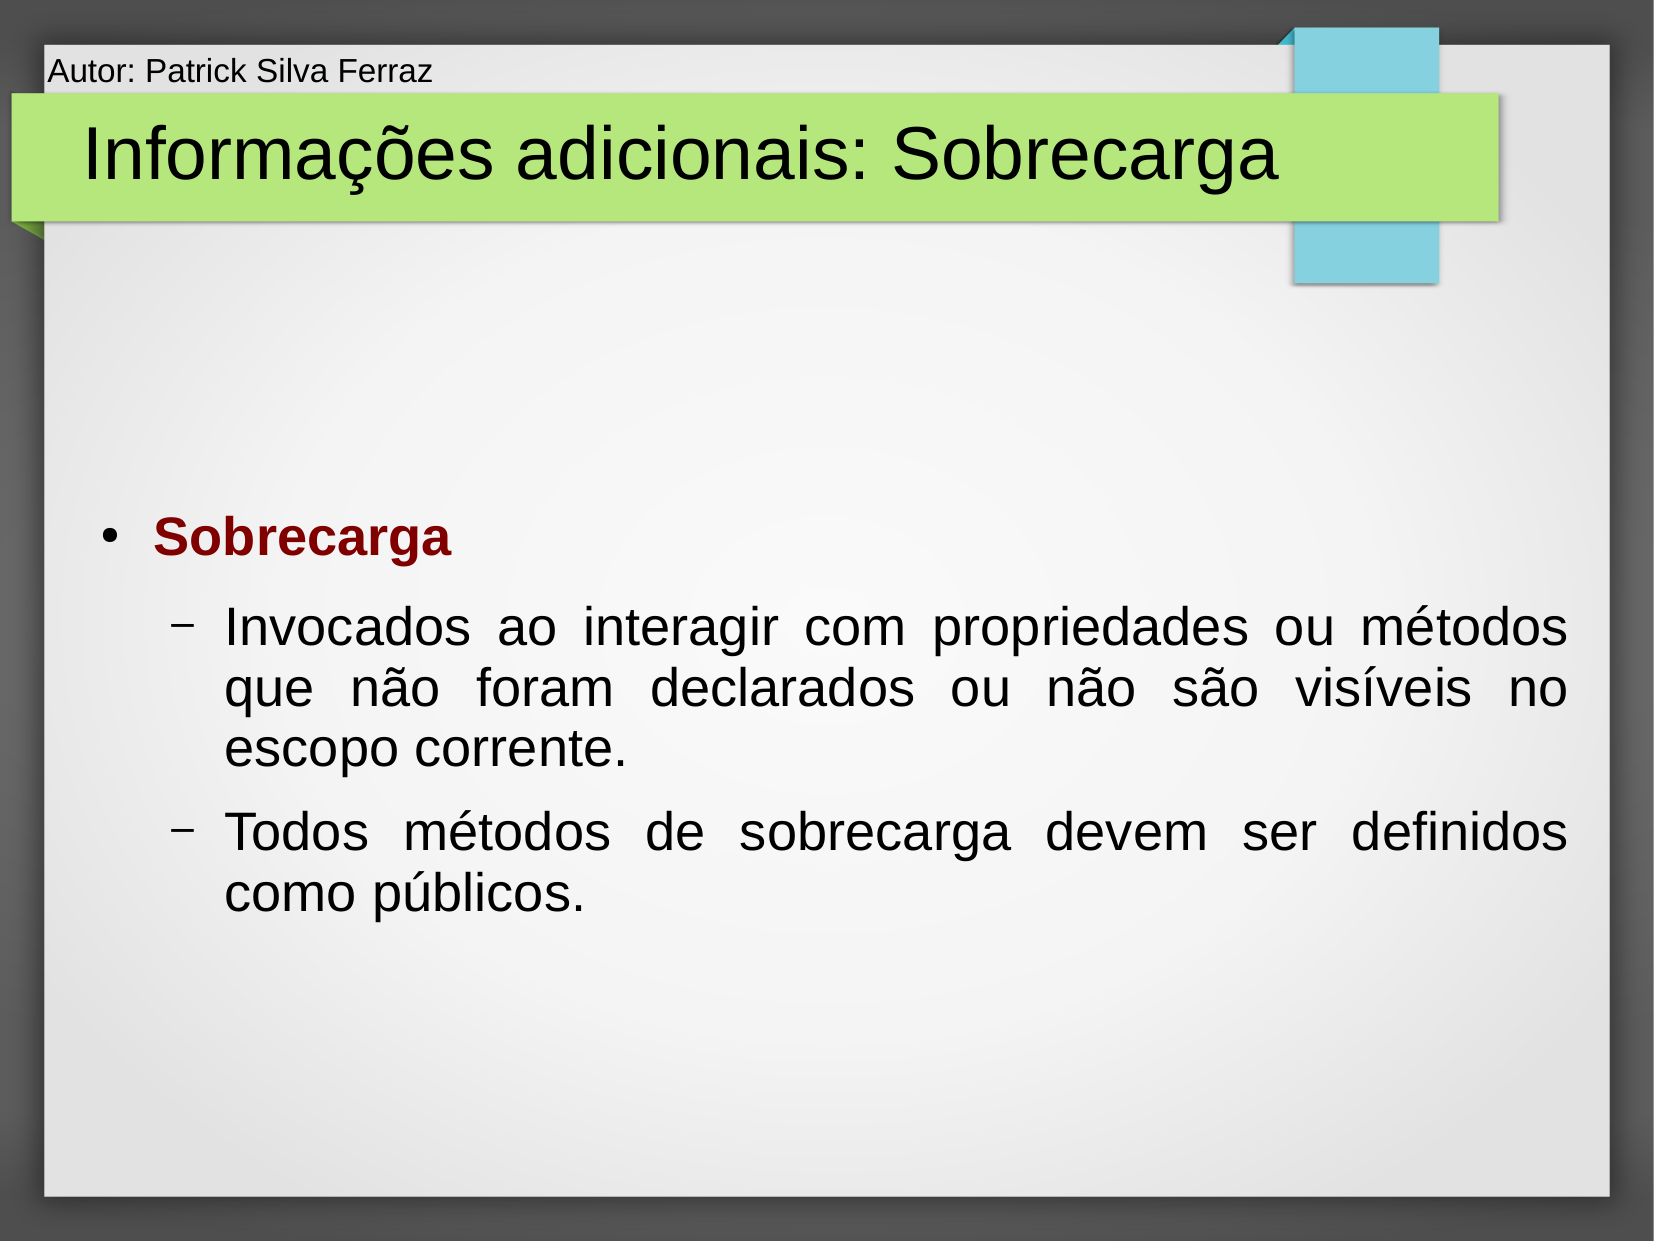

Autor: Patrick Silva Ferraz
# Informações adicionais: Sobrecarga
Sobrecarga
Invocados ao interagir com propriedades ou métodos que não foram declarados ou não são visíveis no escopo corrente.
Todos métodos de sobrecarga devem ser definidos como públicos.